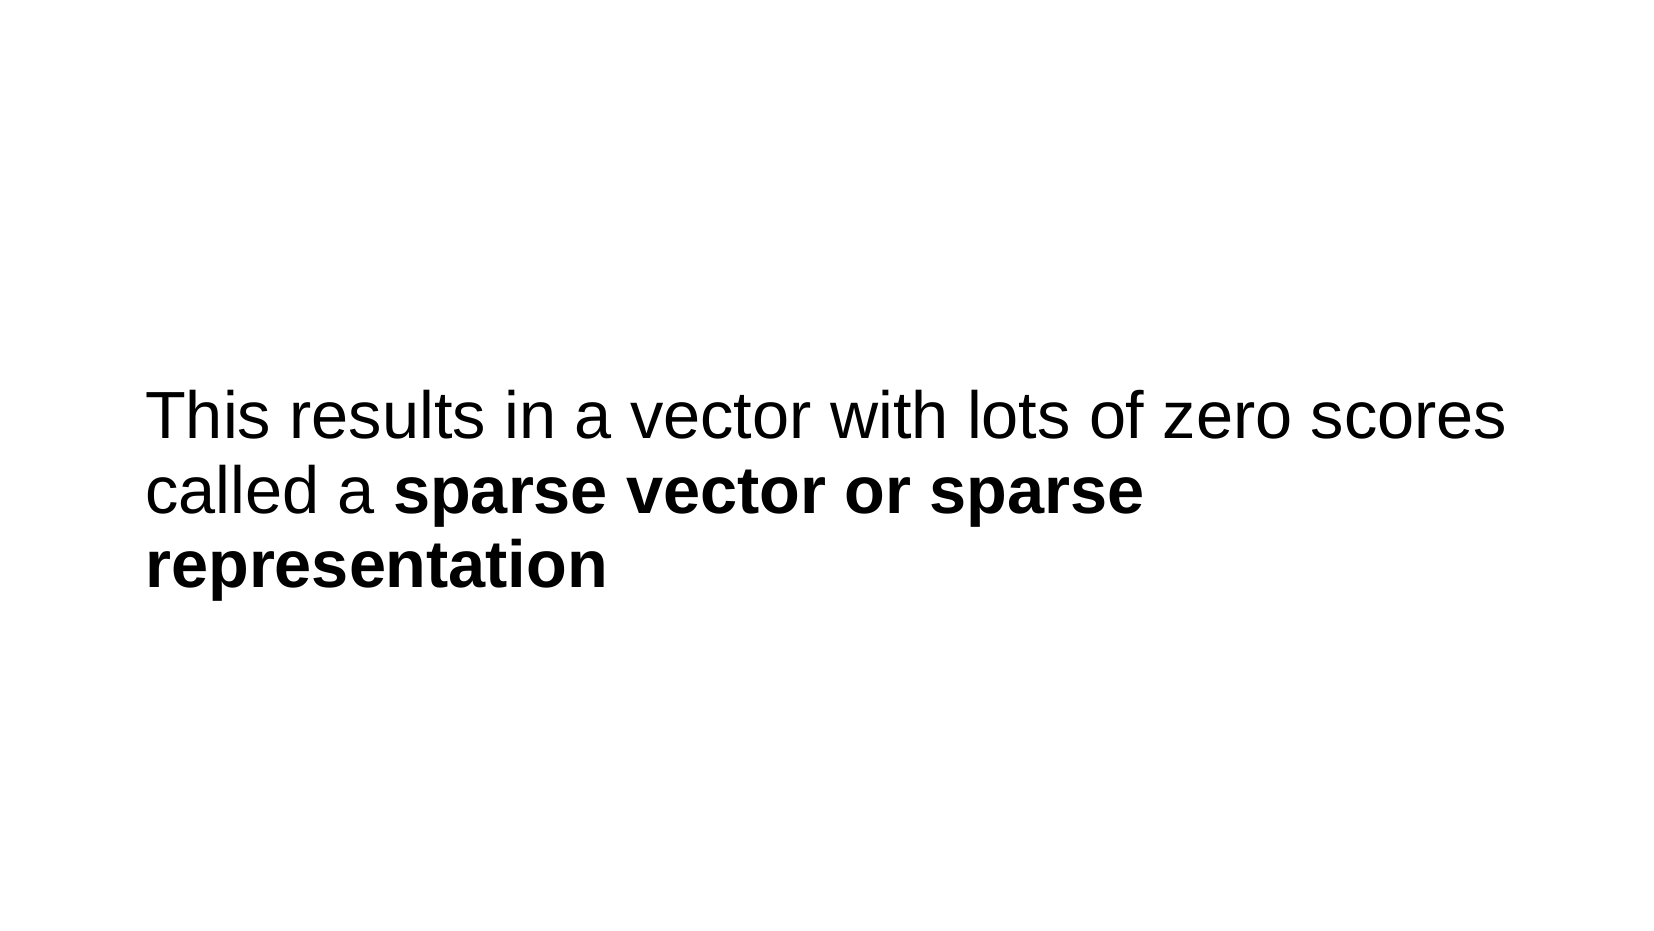

# This results in a vector with lots of zero scores called a sparse vector or sparse representation